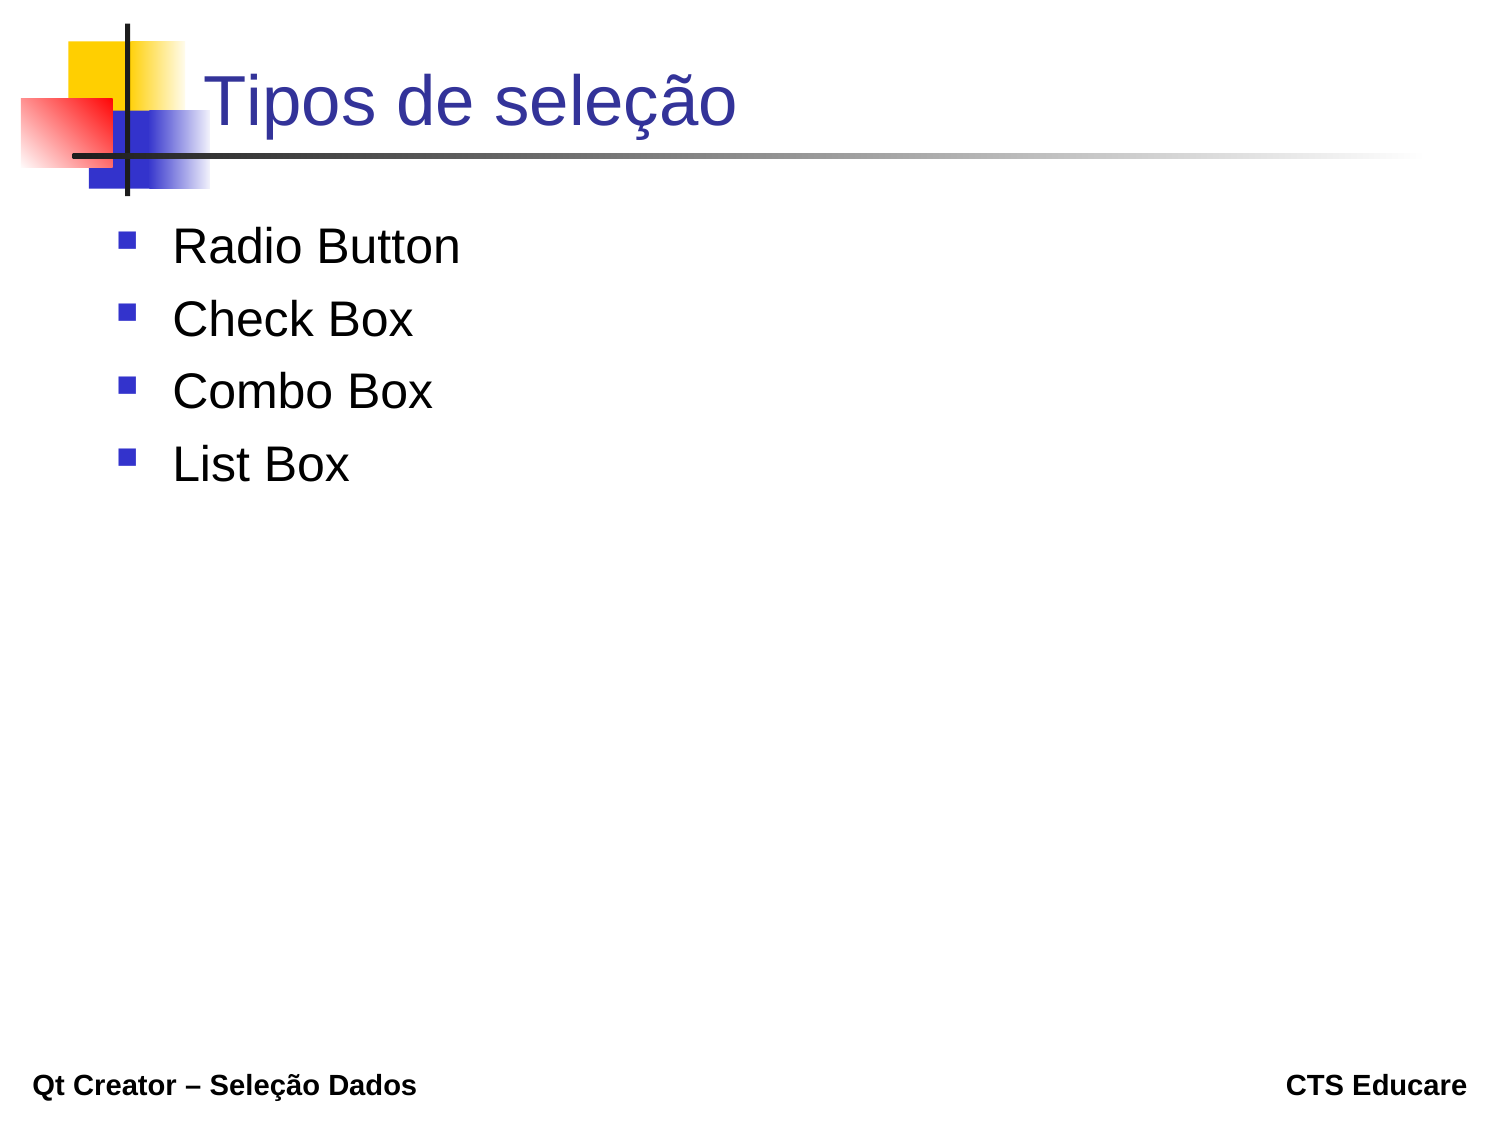

# Tipos de seleção
Radio Button
Check Box
Combo Box
List Box